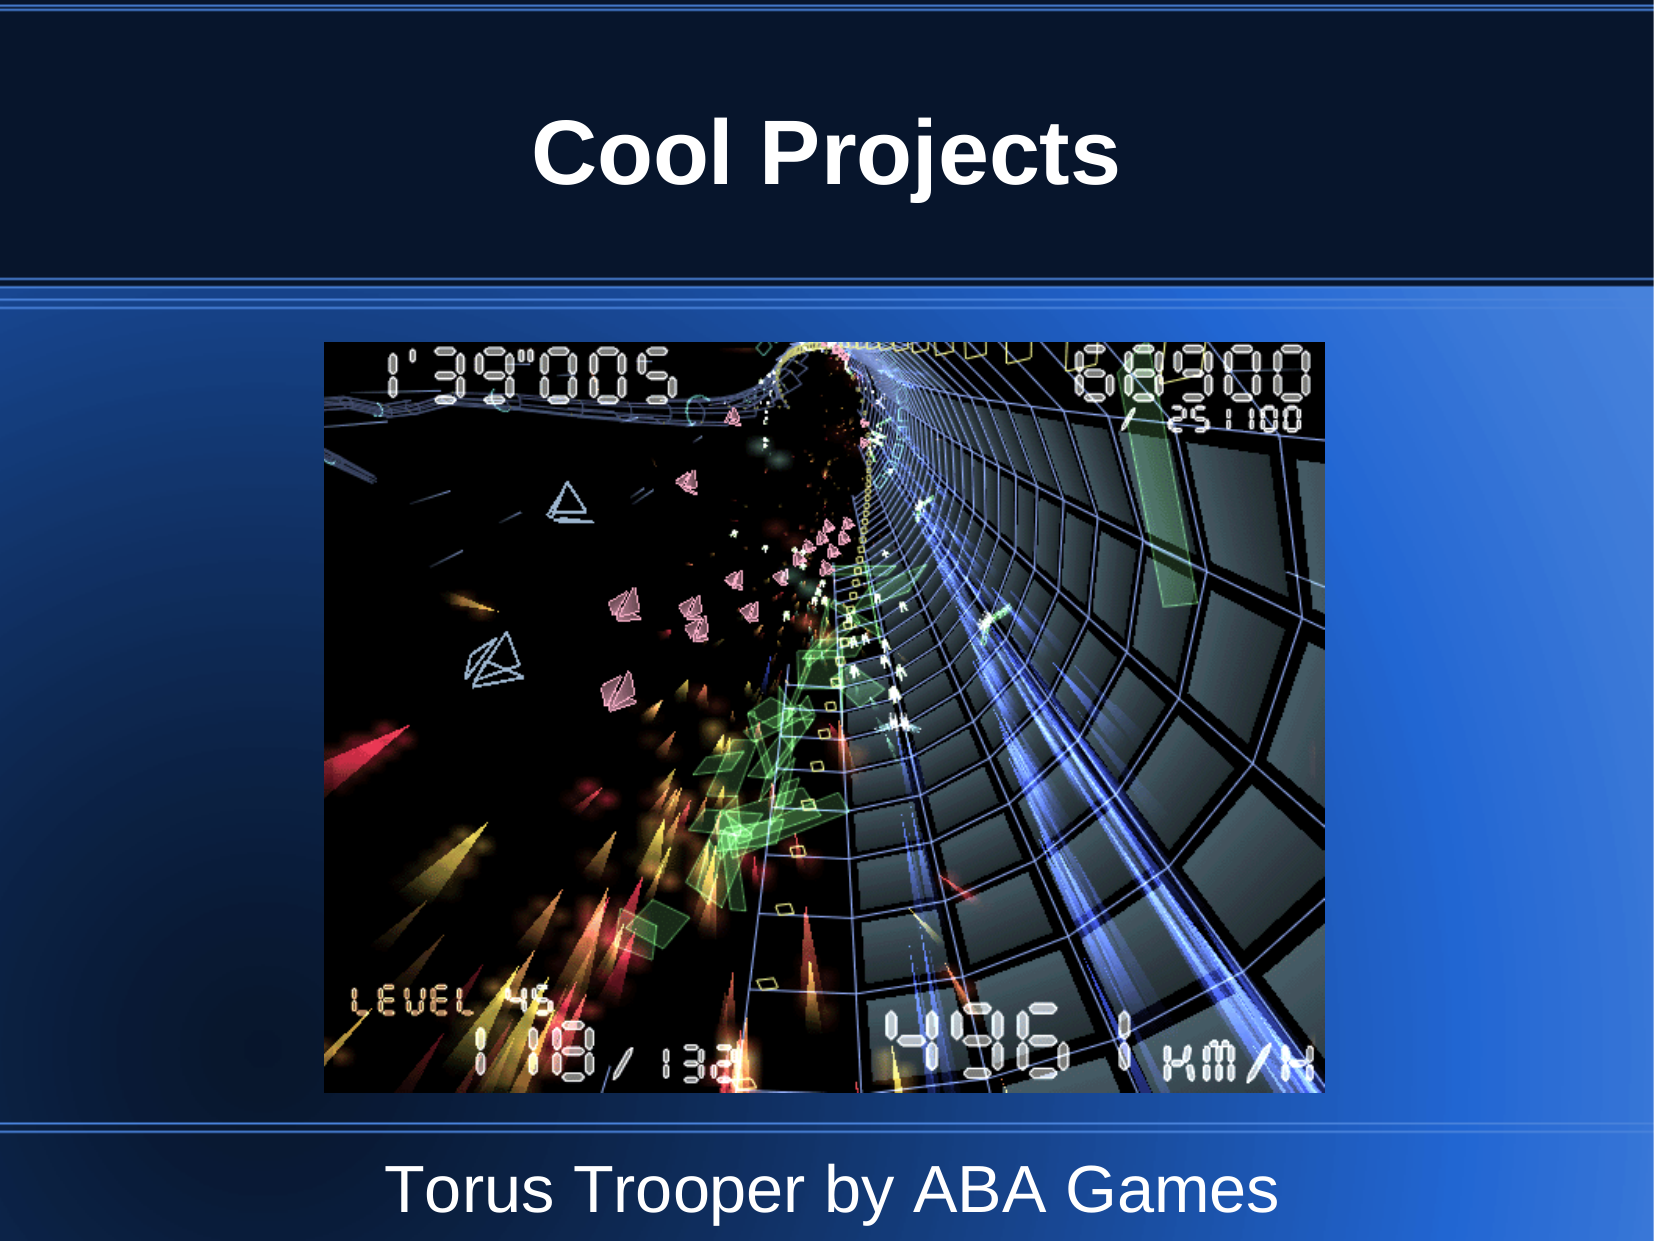

# Cool Projects
Torus Trooper by ABA Games